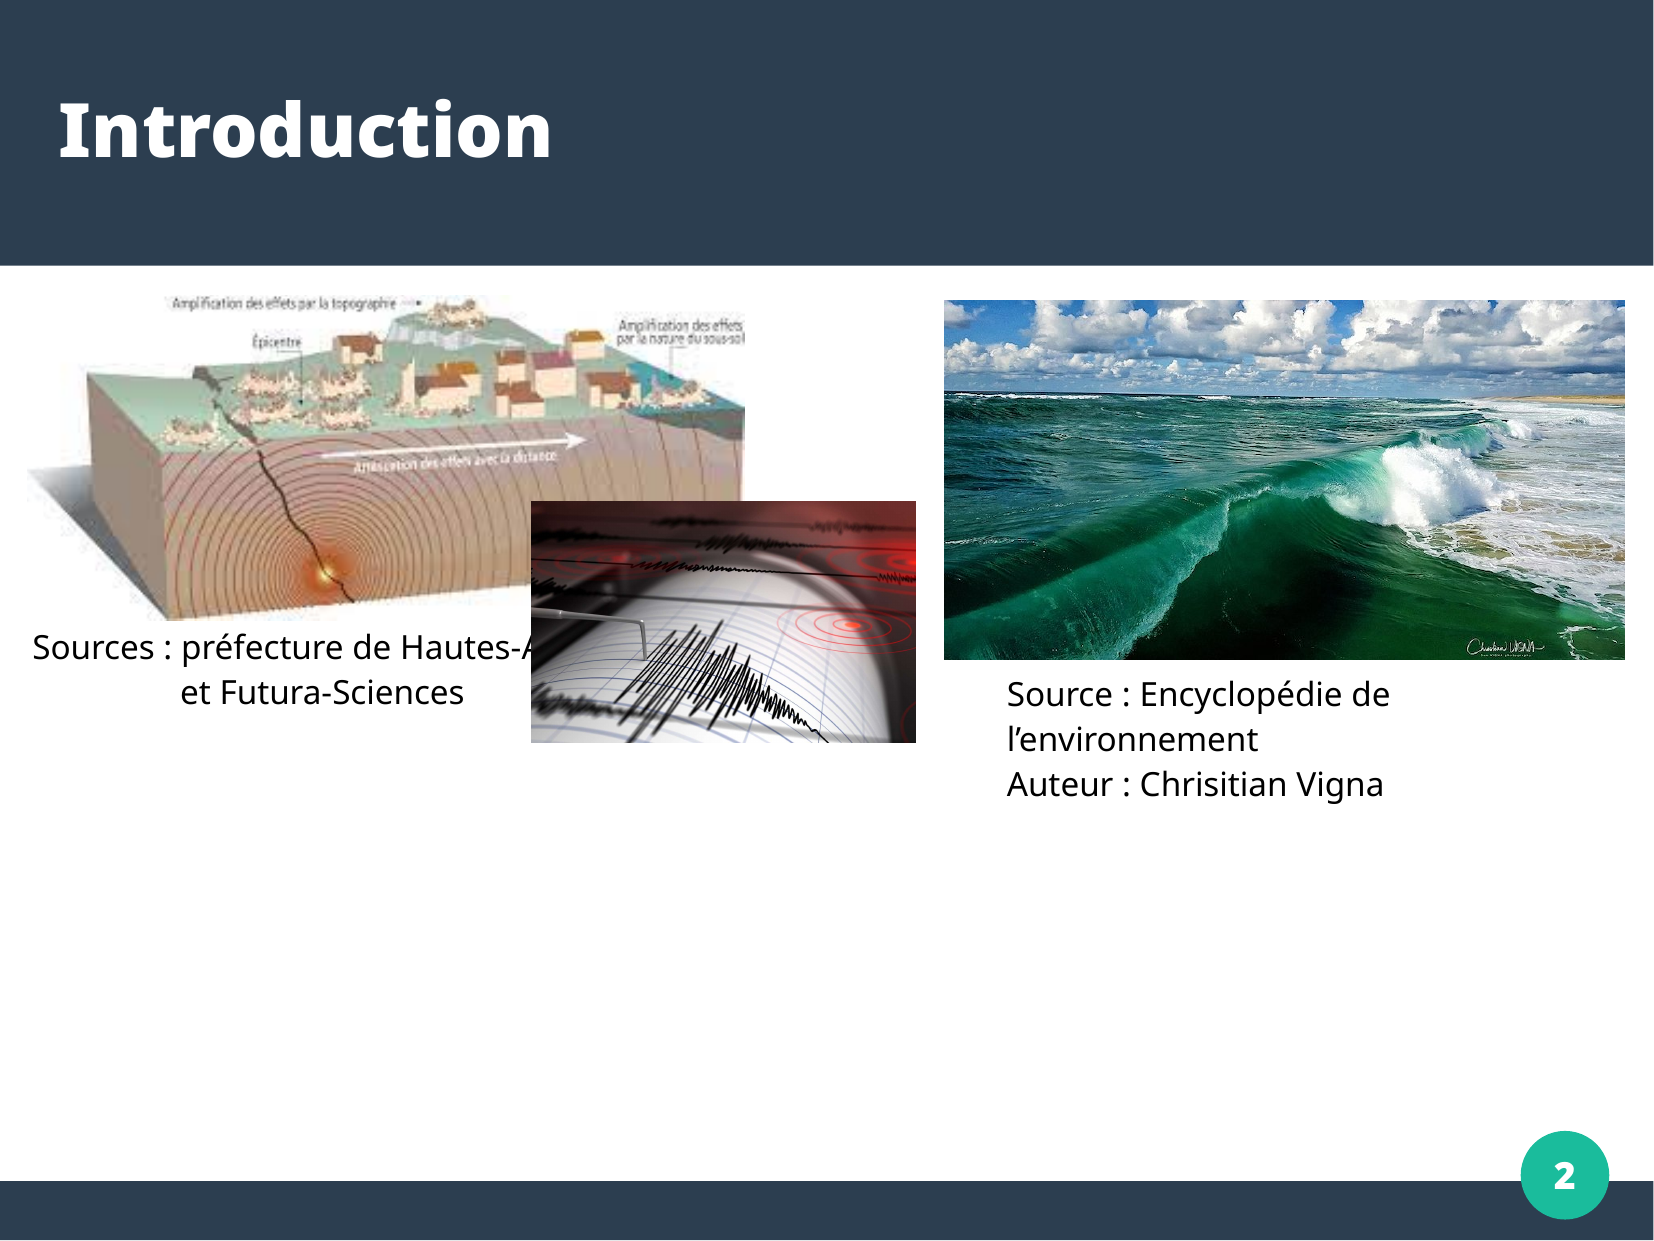

# Introduction
Sources : préfecture de Hautes-Alpes
		et Futura-Sciences
Source : Encyclopédie de l’environnement
Auteur : Chrisitian Vigna
2